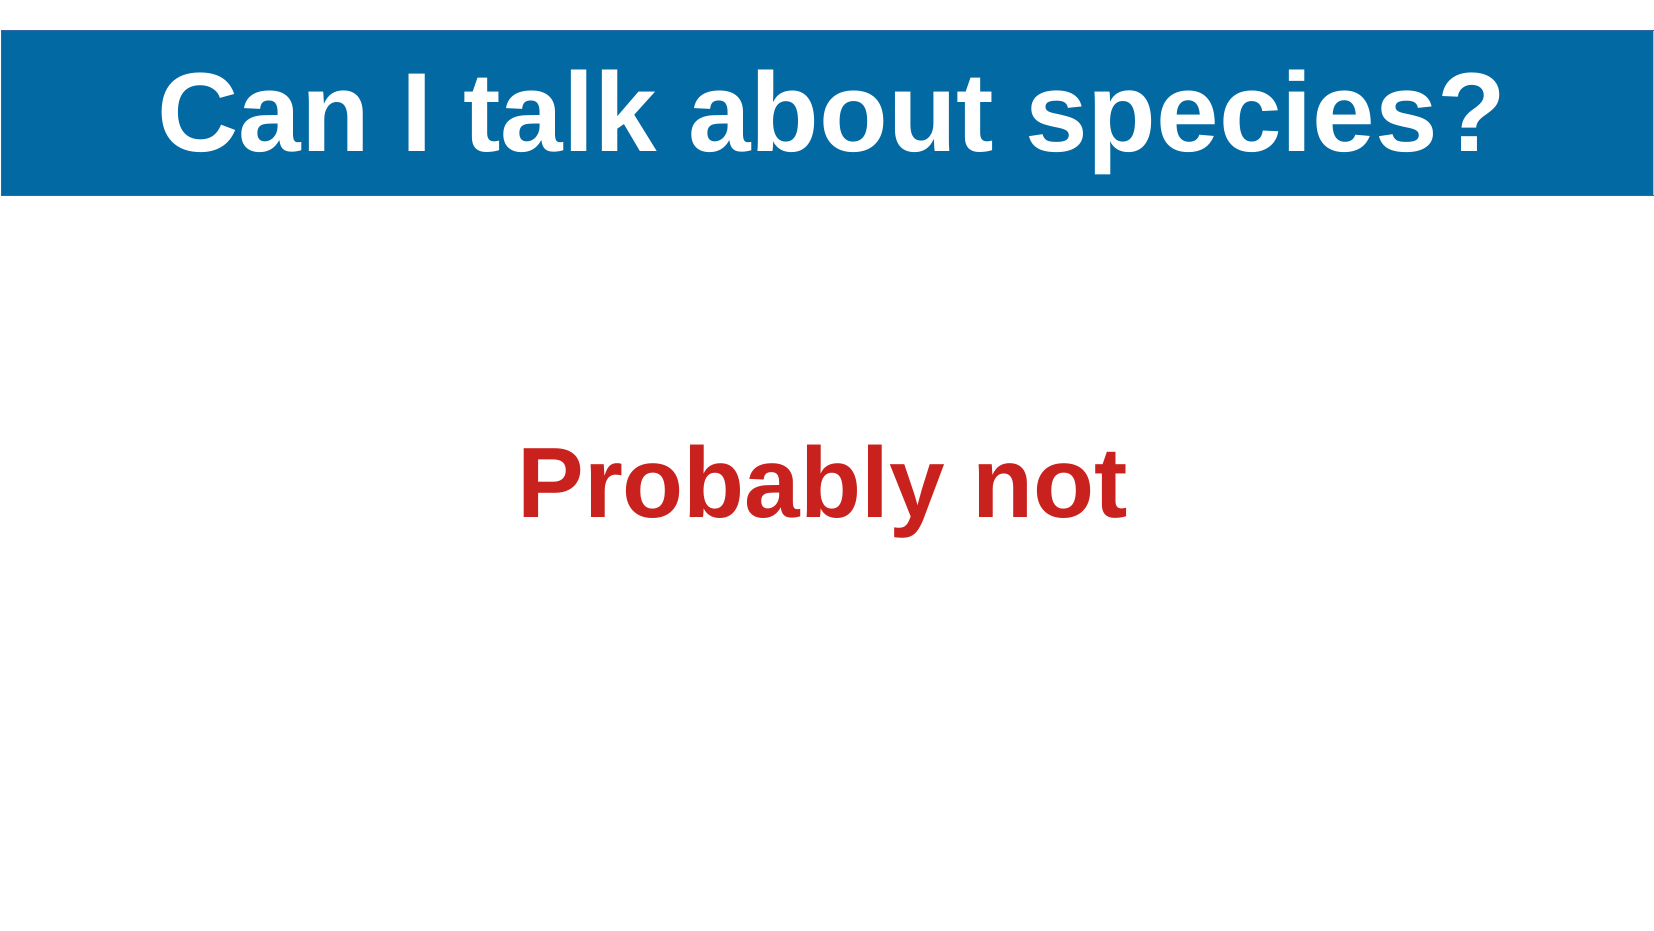

Can I talk about species?
Probably not